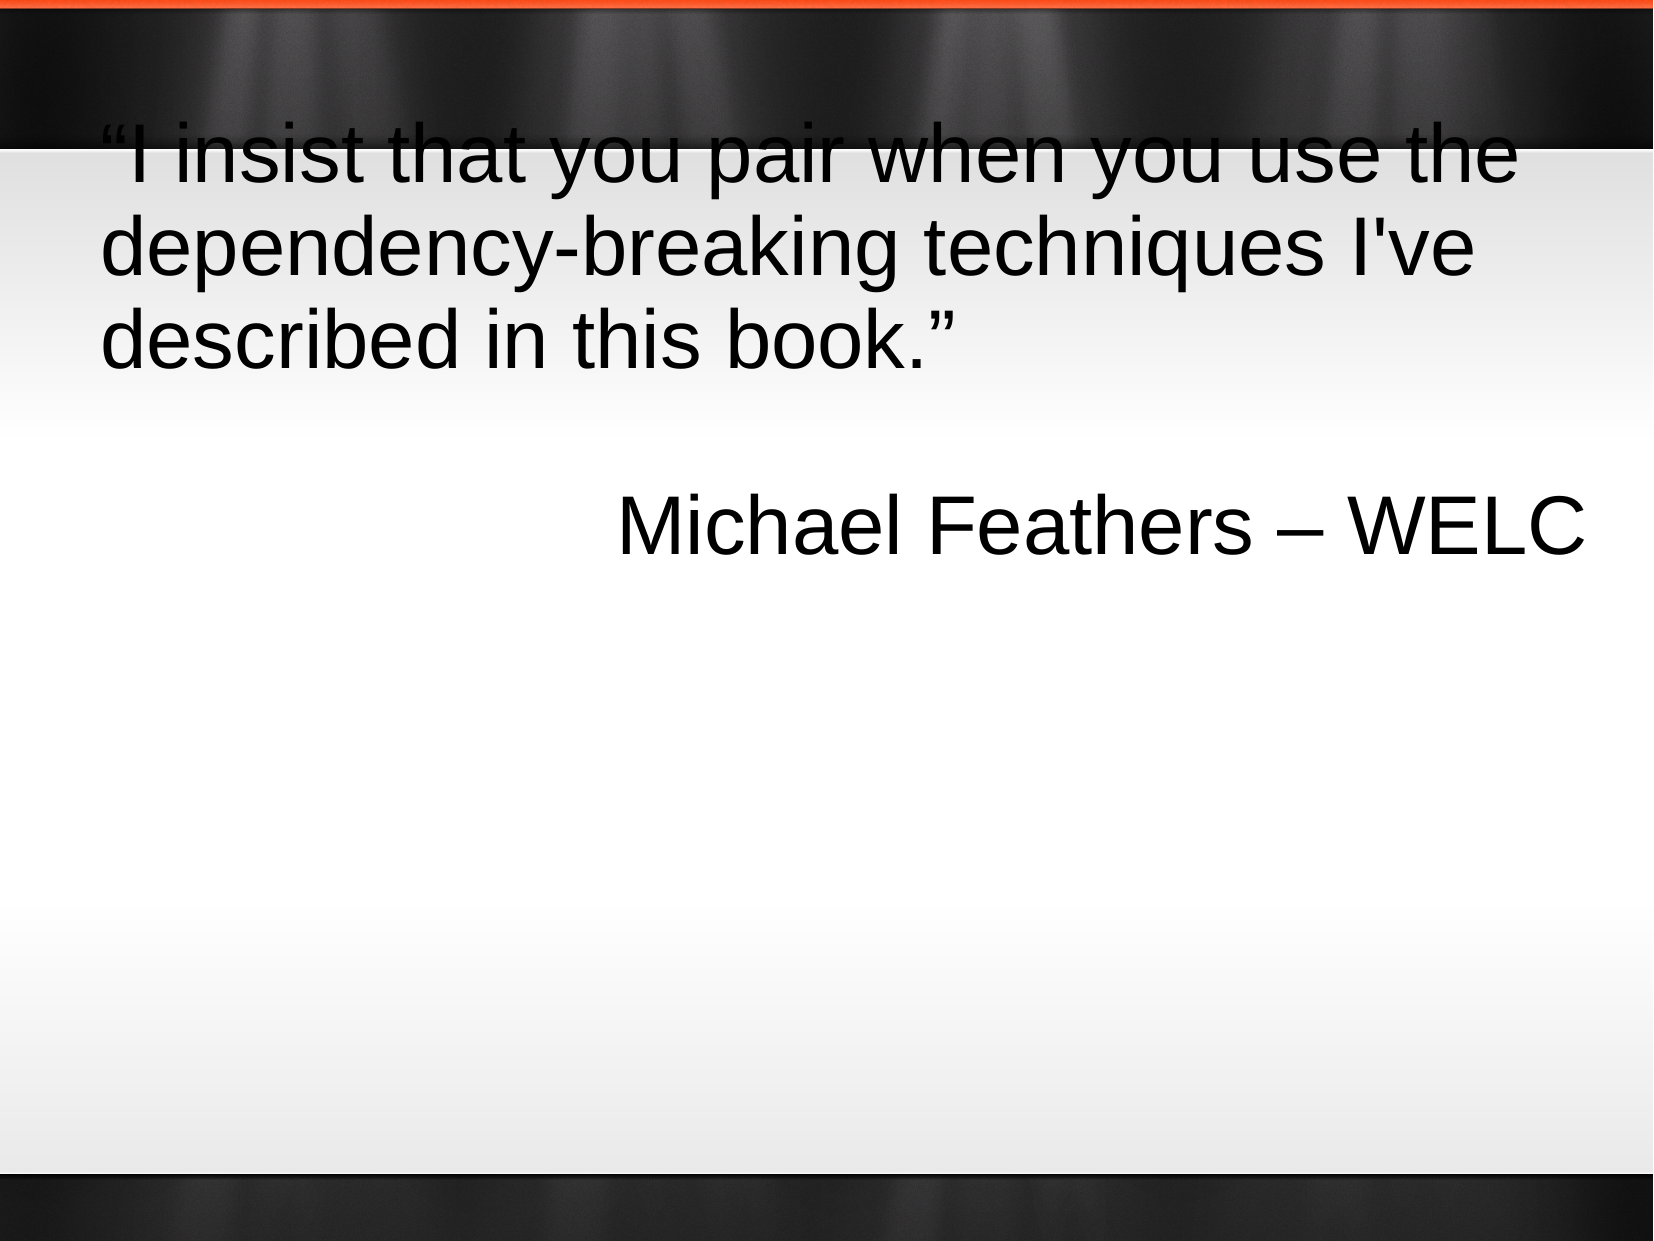

# “I insist that you pair when you use the dependency-breaking techniques I've
described in this book.”
Michael Feathers – WELC